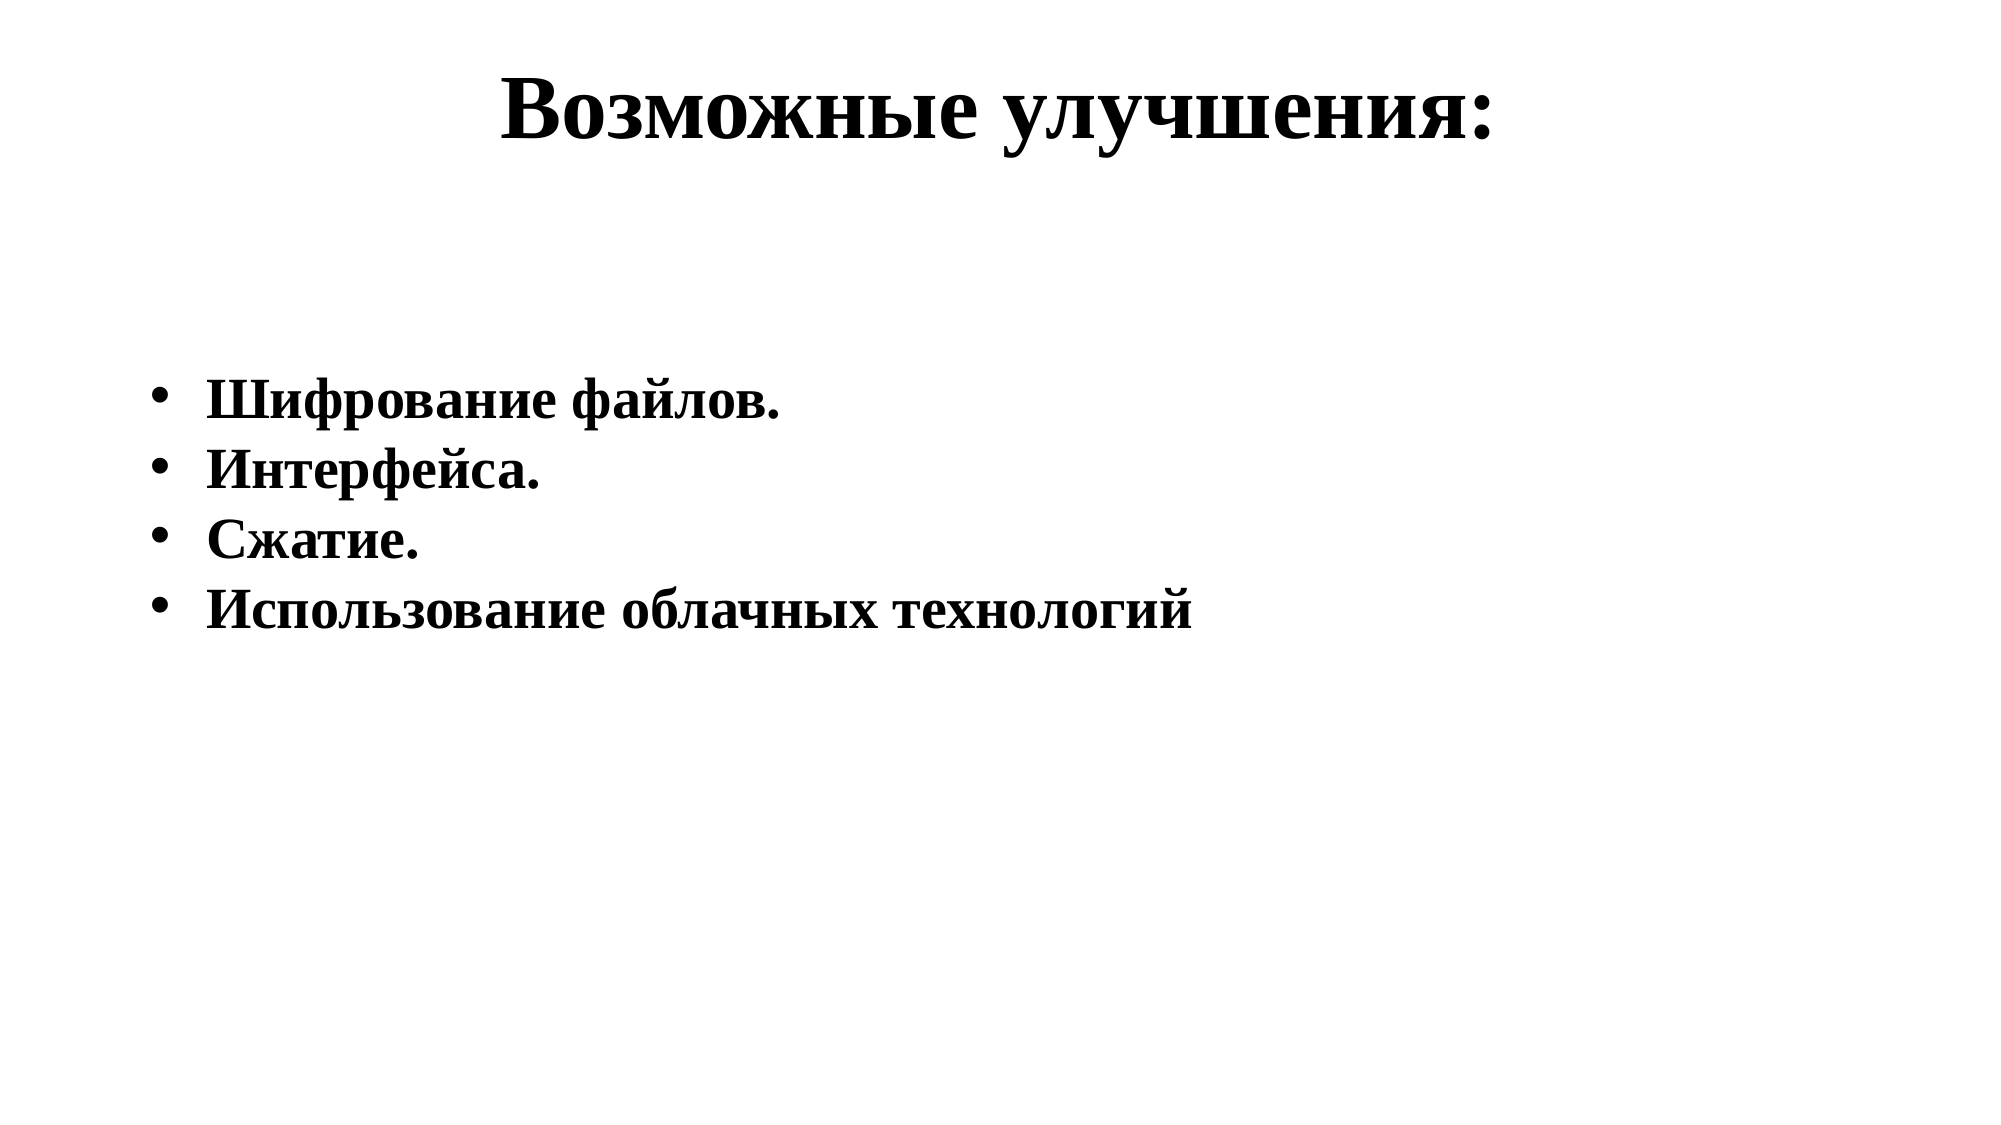

# Возможные улучшения:
Шифрование файлов.
Интерфейса.
Сжатие.
Использование облачных технологий